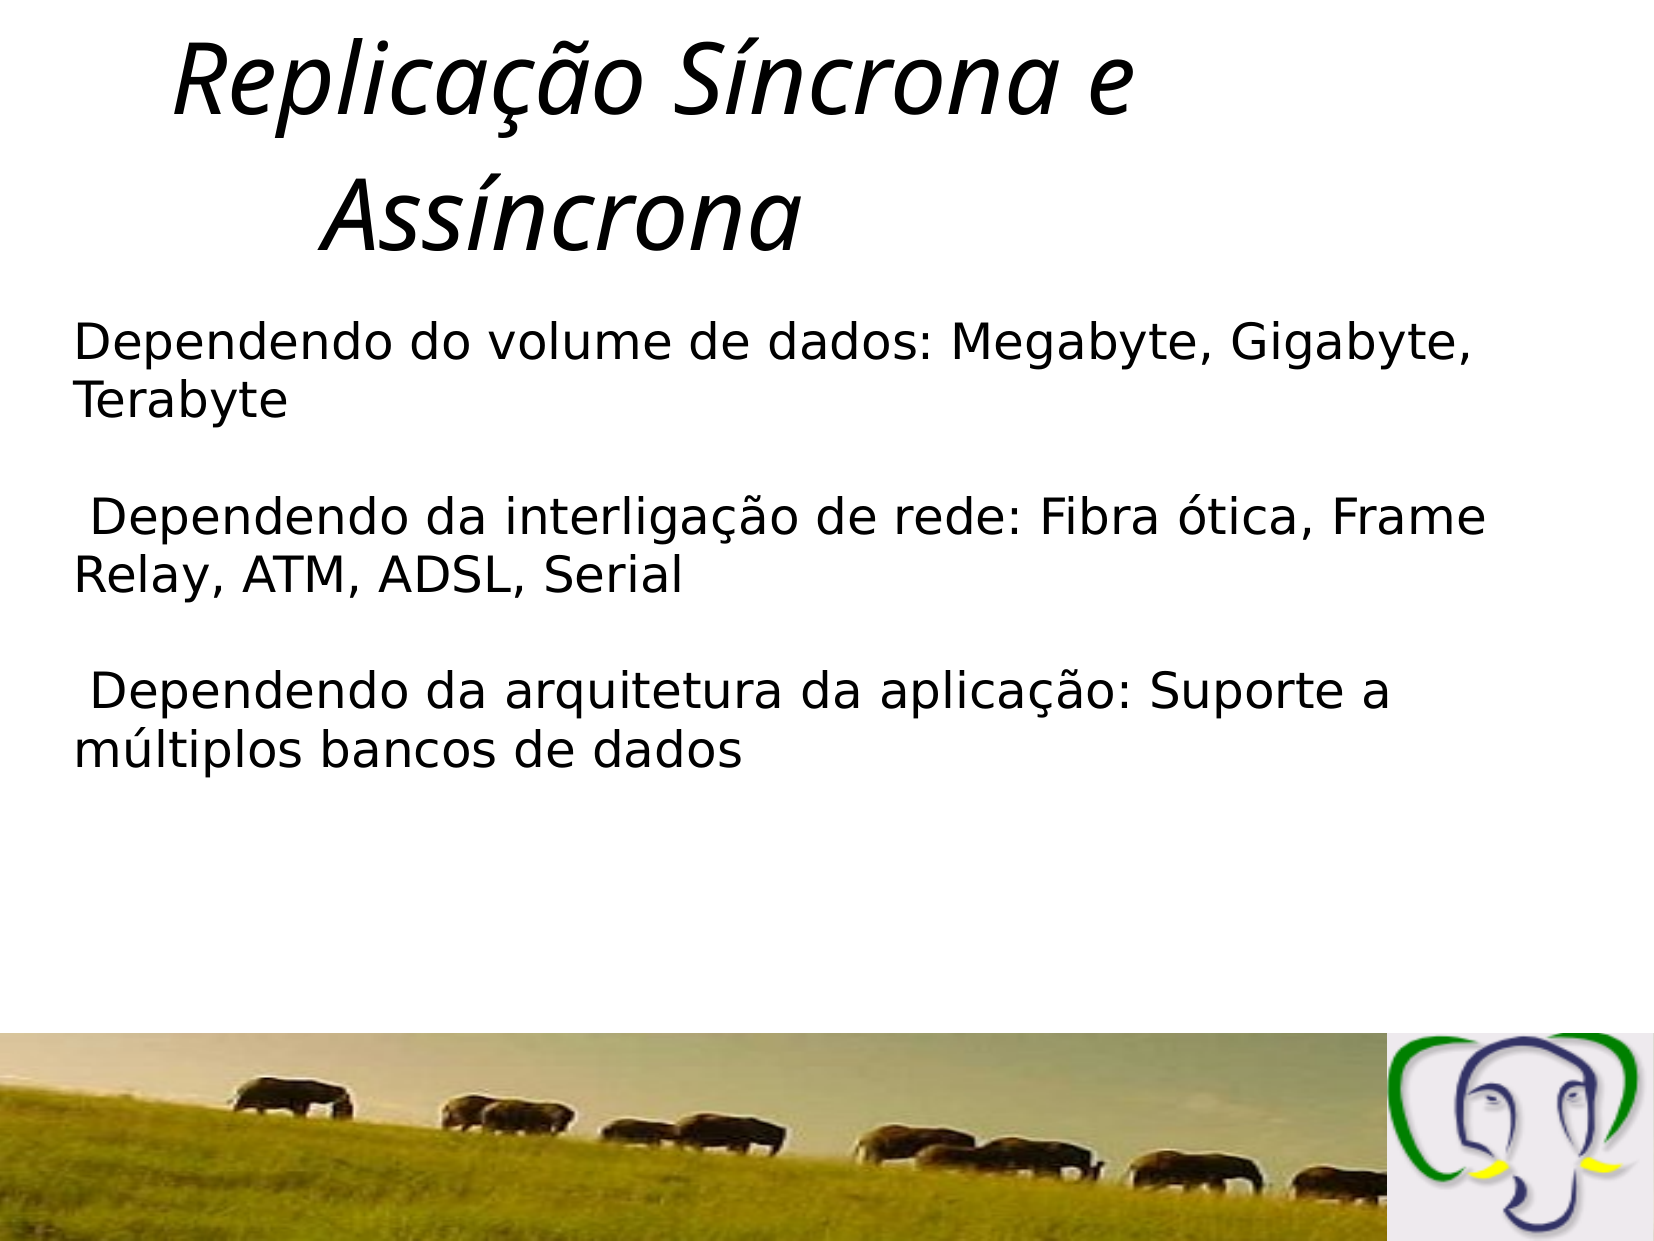

Replicação Síncrona e Assíncrona
Dependendo do volume de dados: Megabyte, Gigabyte, Terabyte
 Dependendo da interligação de rede: Fibra ótica, Frame Relay, ATM, ADSL, Serial
 Dependendo da arquitetura da aplicação: Suporte a múltiplos bancos de dados